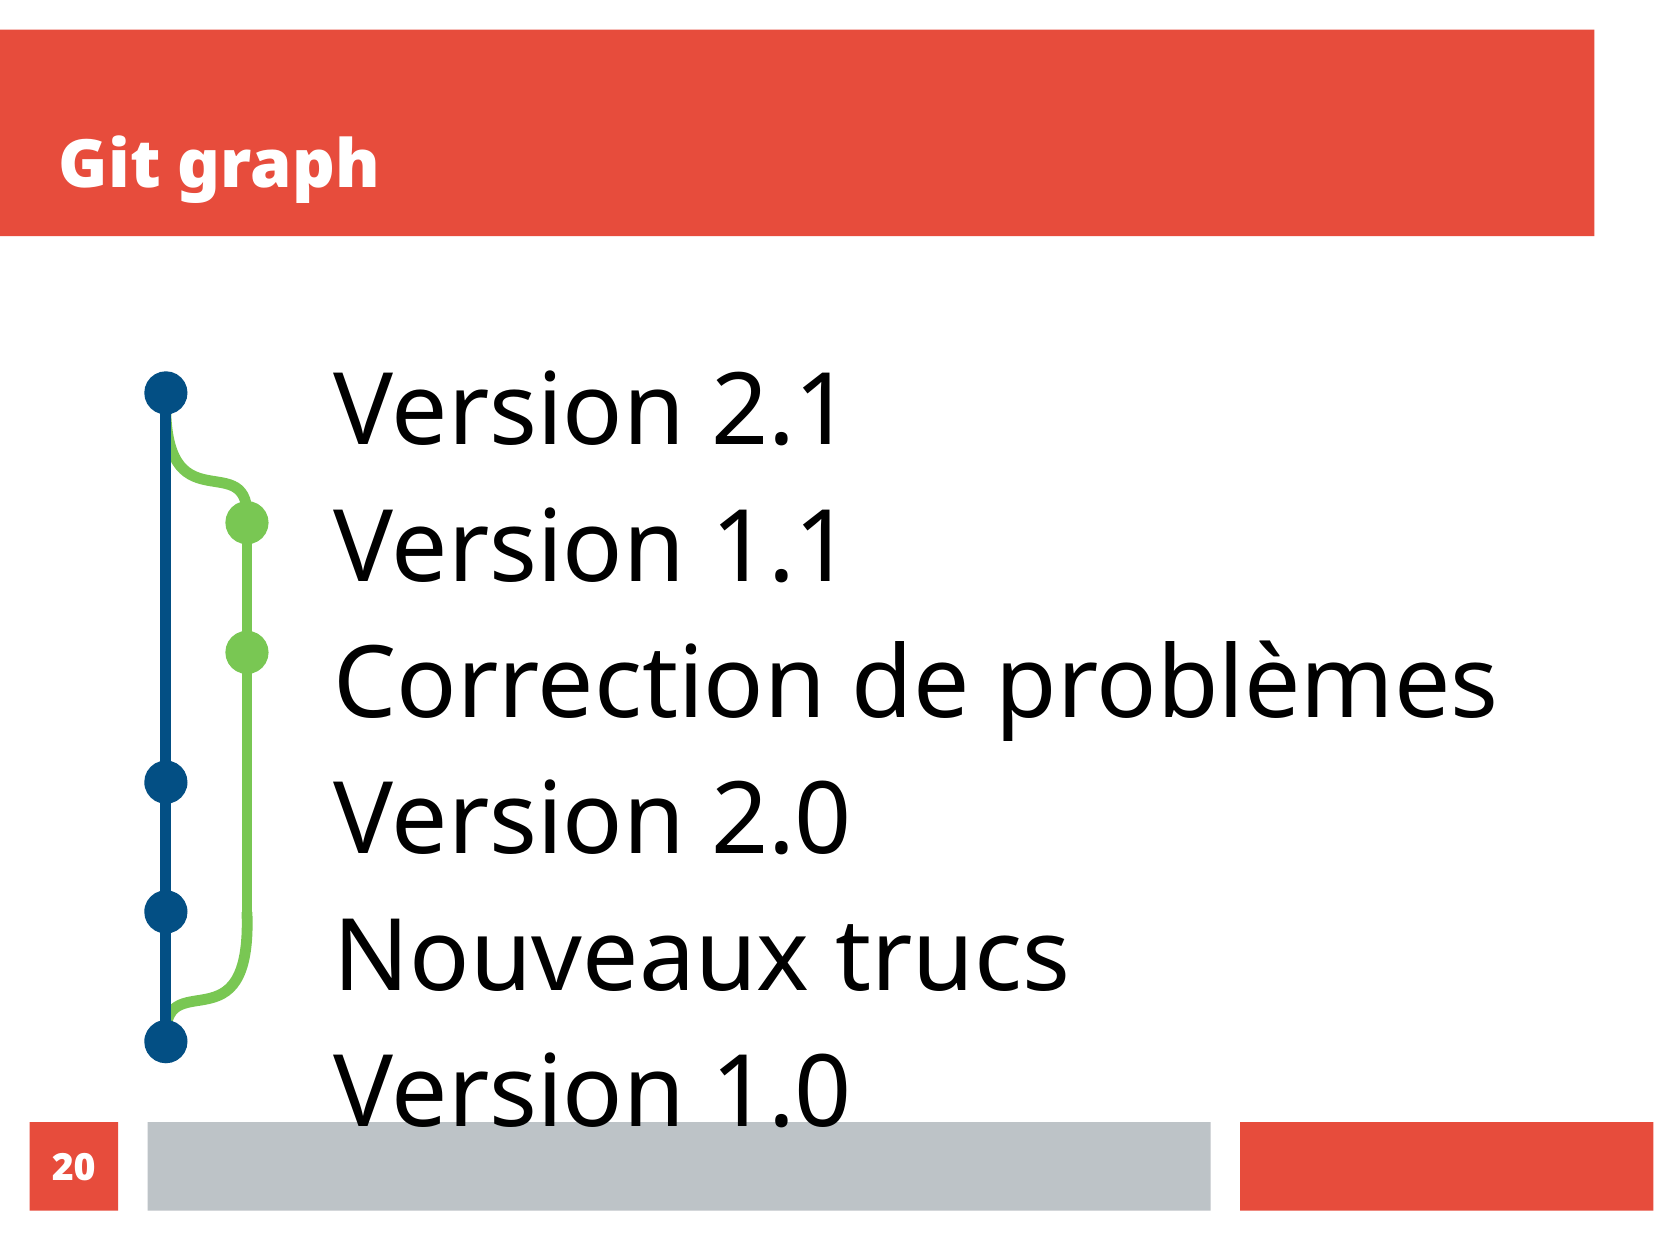

# Git graph
Version 2.1
Version 1.1
Correction de problèmes
Version 2.0
Nouveaux trucs
Version 1.0
20